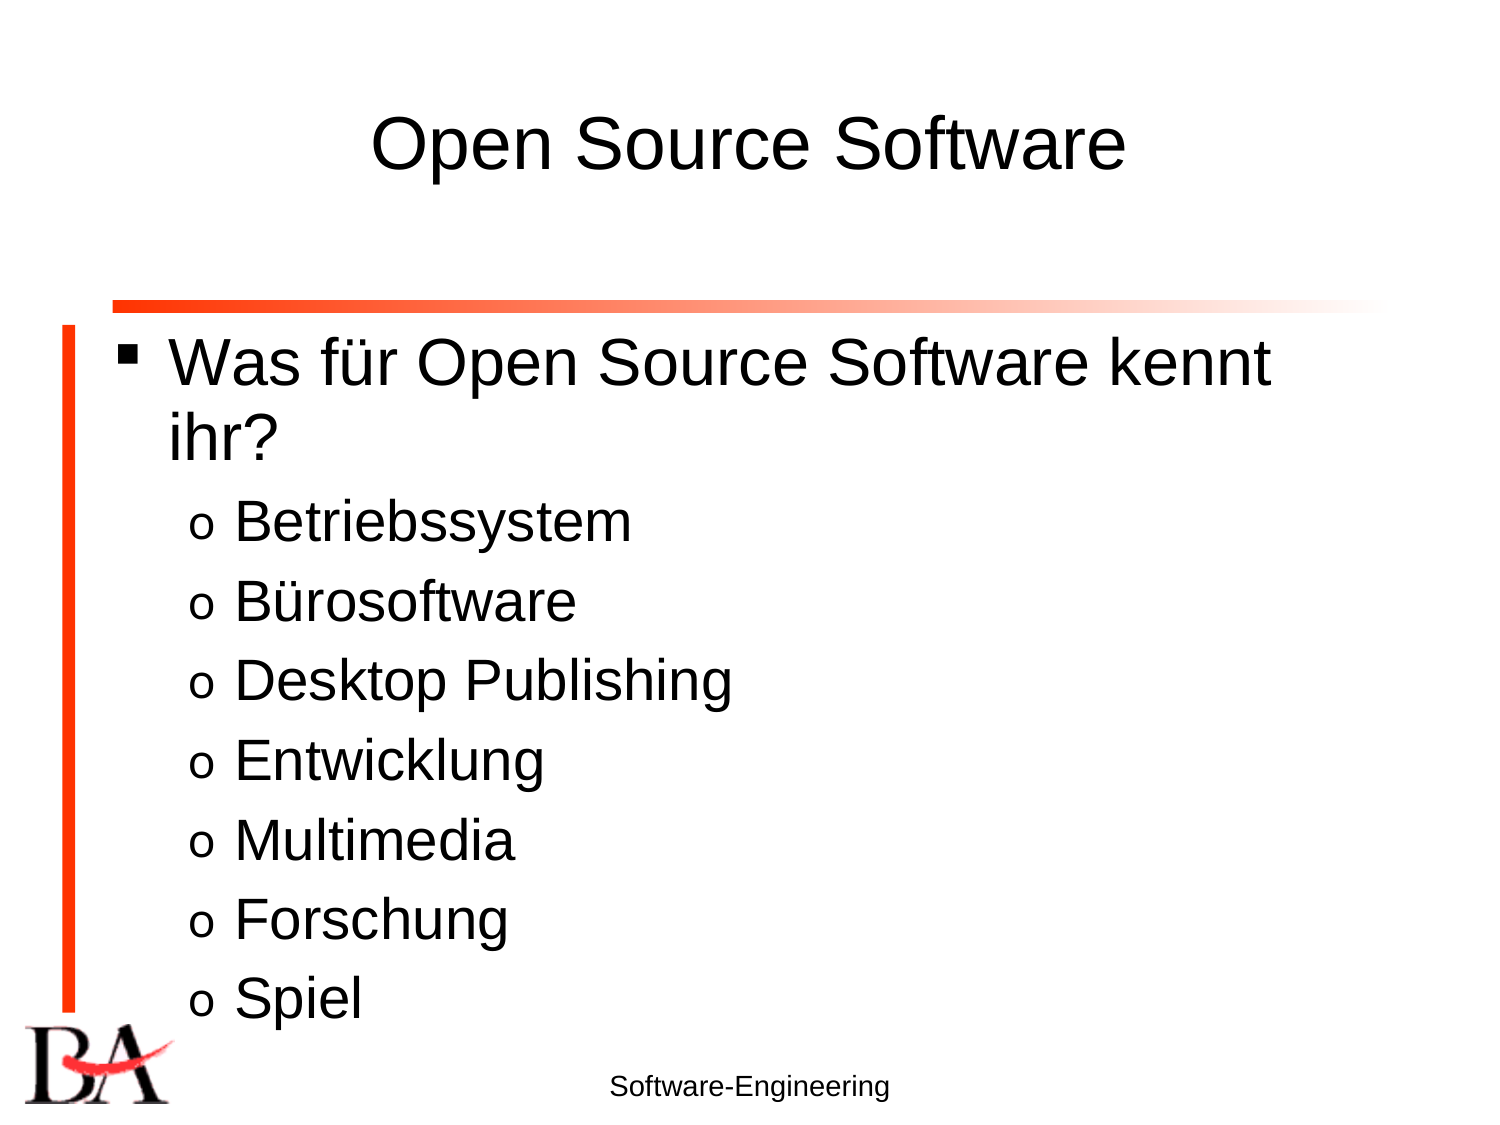

# Open Source Software
Was für Open Source Software kennt ihr?
Betriebssystem
Bürosoftware
Desktop Publishing
Entwicklung
Multimedia
Forschung
Spiel